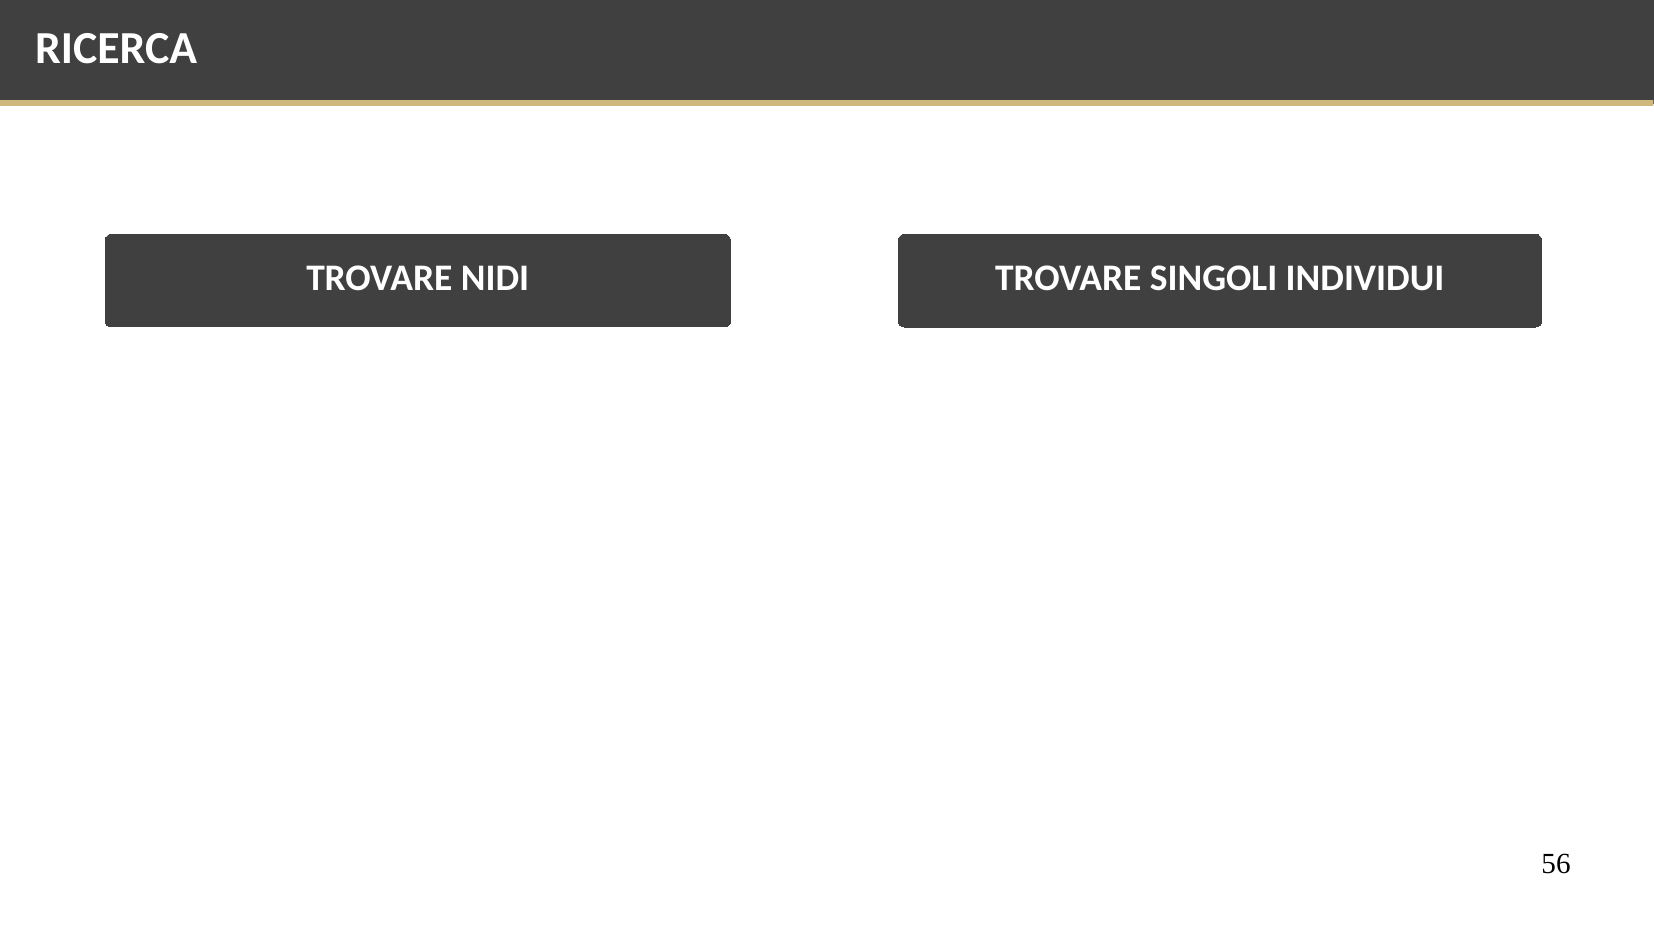

RICERCA
TROVARE NIDI
TROVARE SINGOLI INDIVIDUI
56